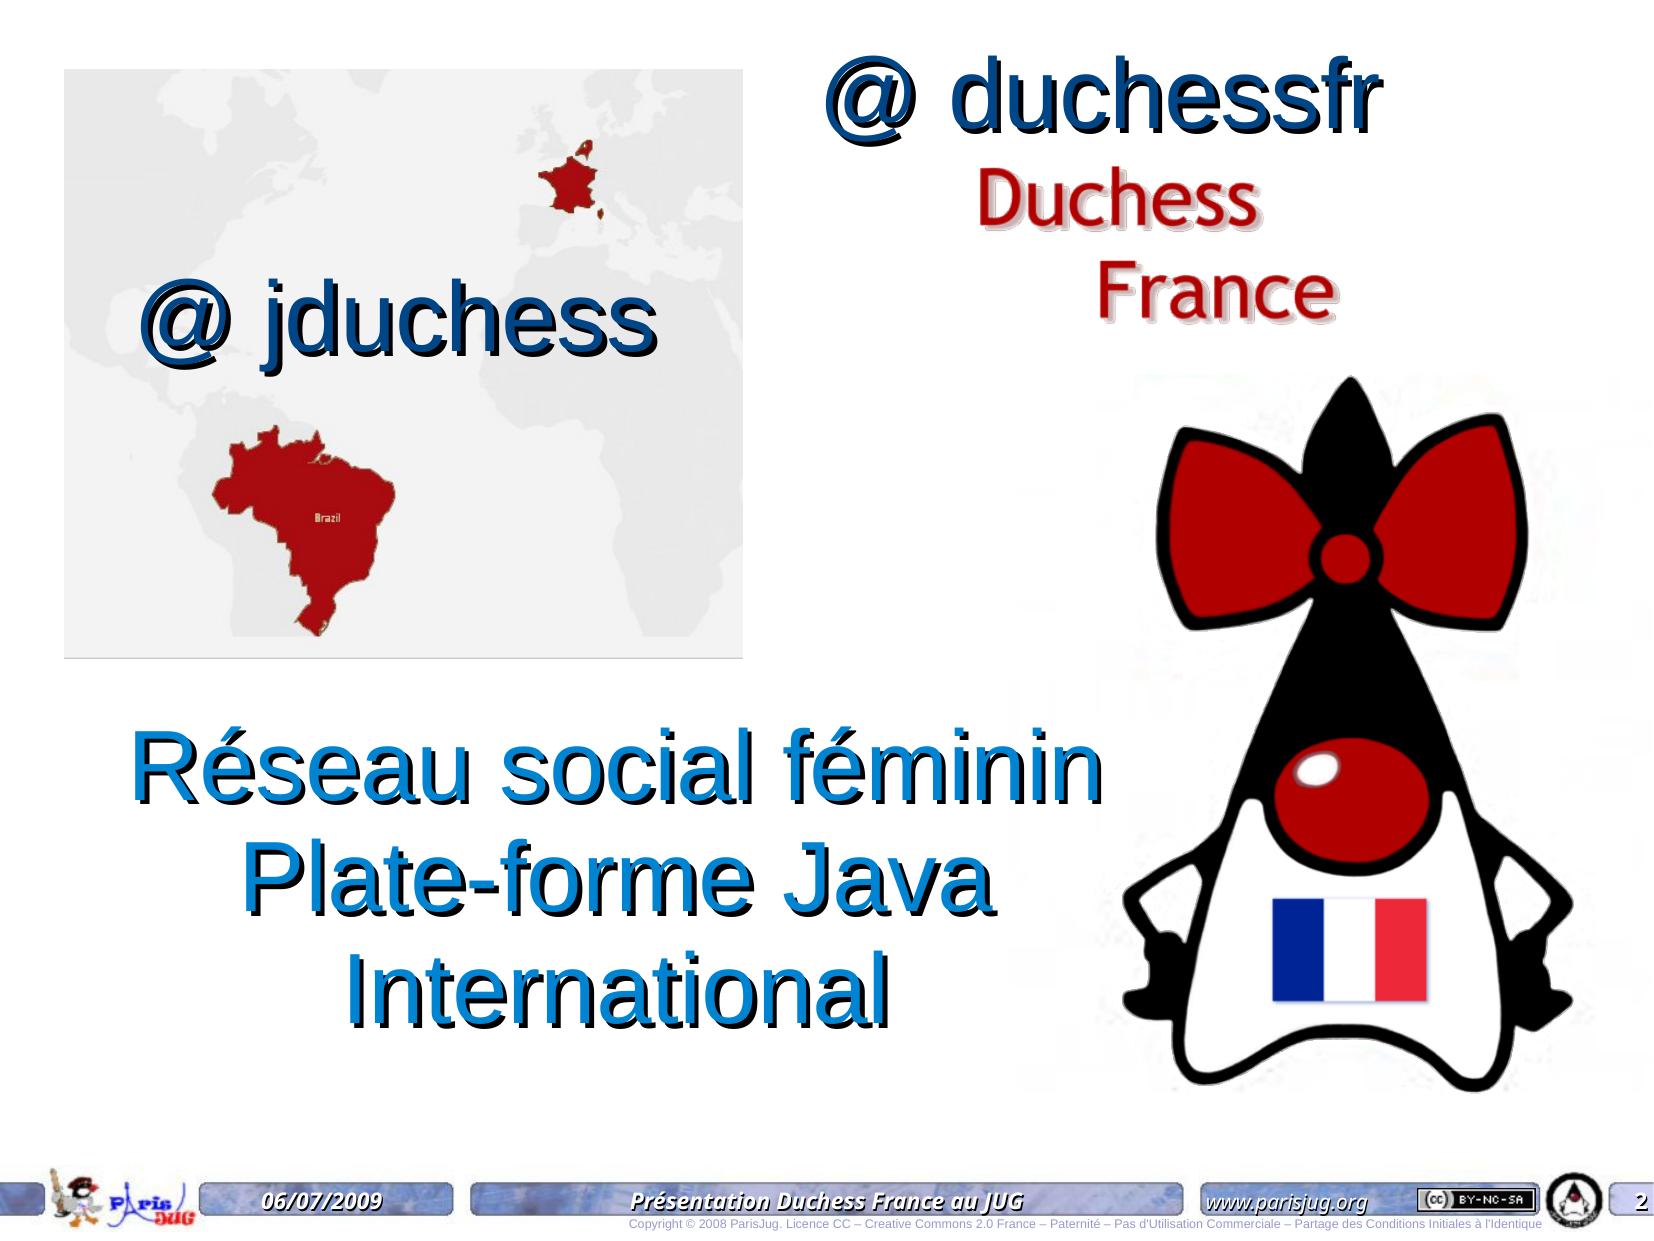

@ duchessfr
@ jduchess
Réseau social féminin
Plate-forme Java
International
06/07/2009
Présentation Duchess France au JUG
2